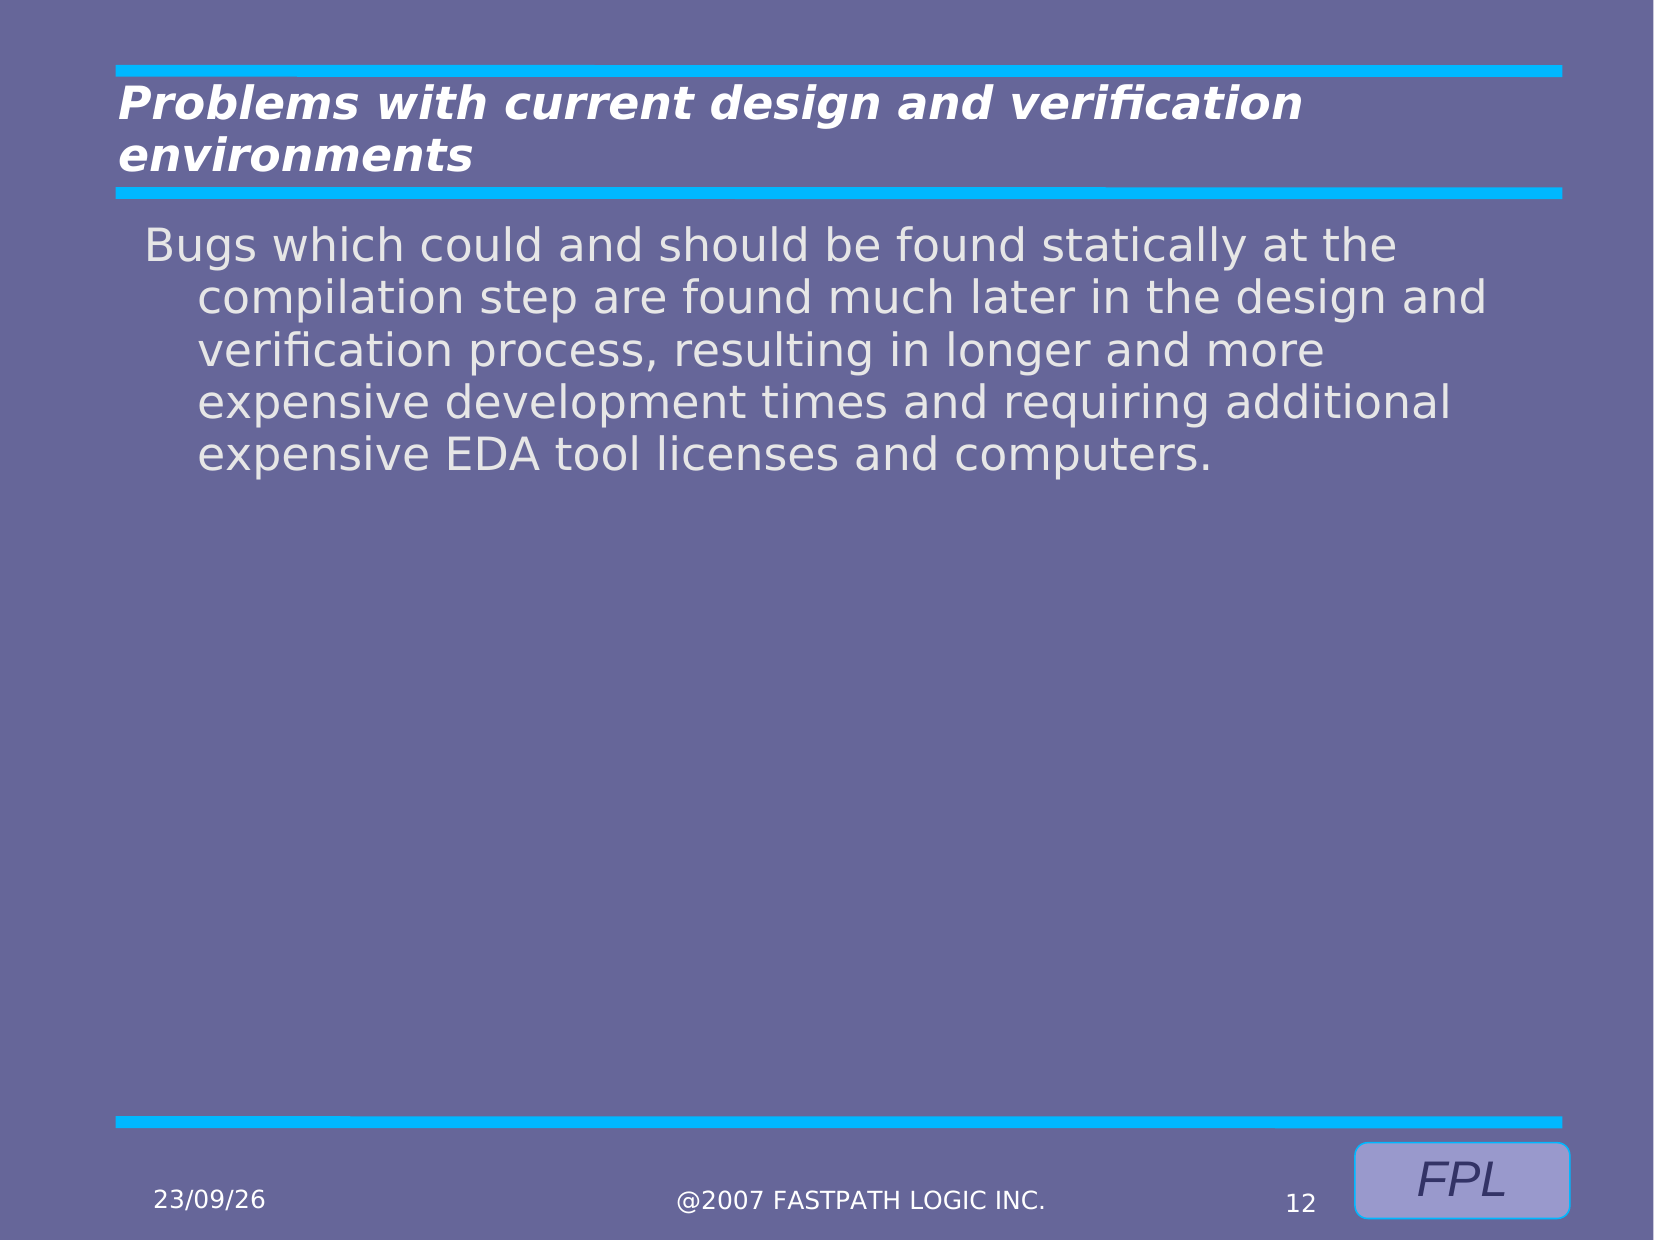

# Problems with current design and verification environments
Bugs which could and should be found statically at the compilation step are found much later in the design and verification process, resulting in longer and more expensive development times and requiring additional expensive EDA tool licenses and computers.
12